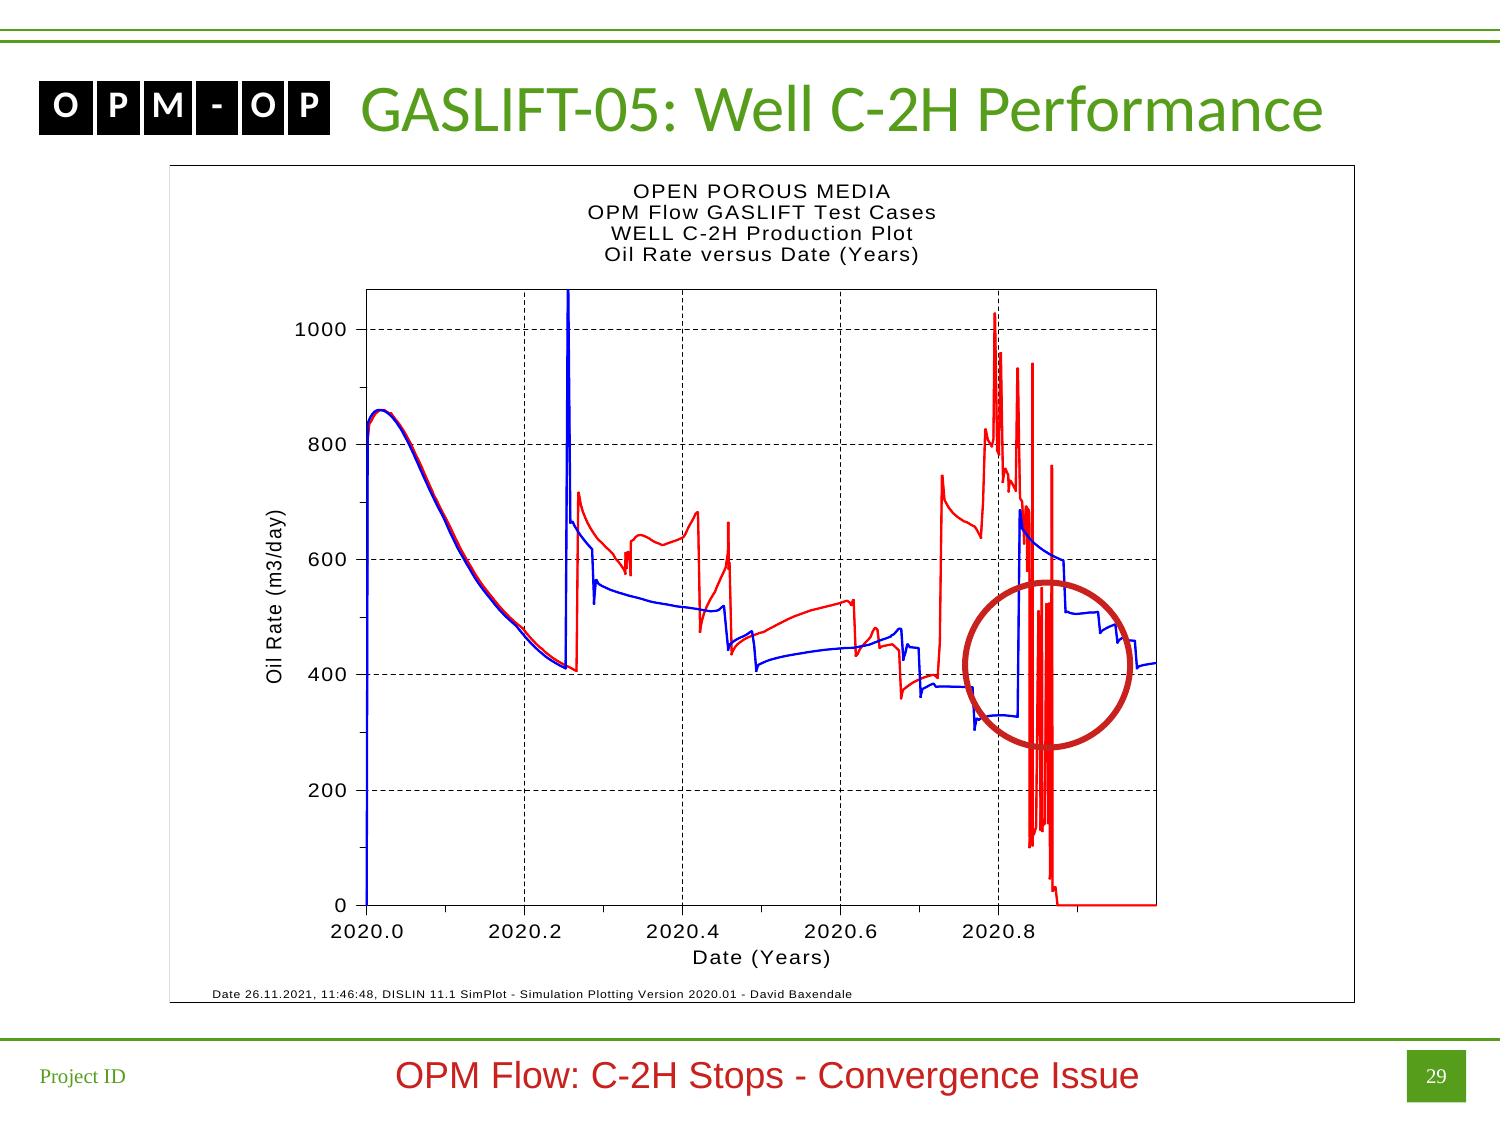

# GASLIFT-05: Well C-2H Performance
OPM Flow: C-2H Stops - Convergence Issue
Project ID
29